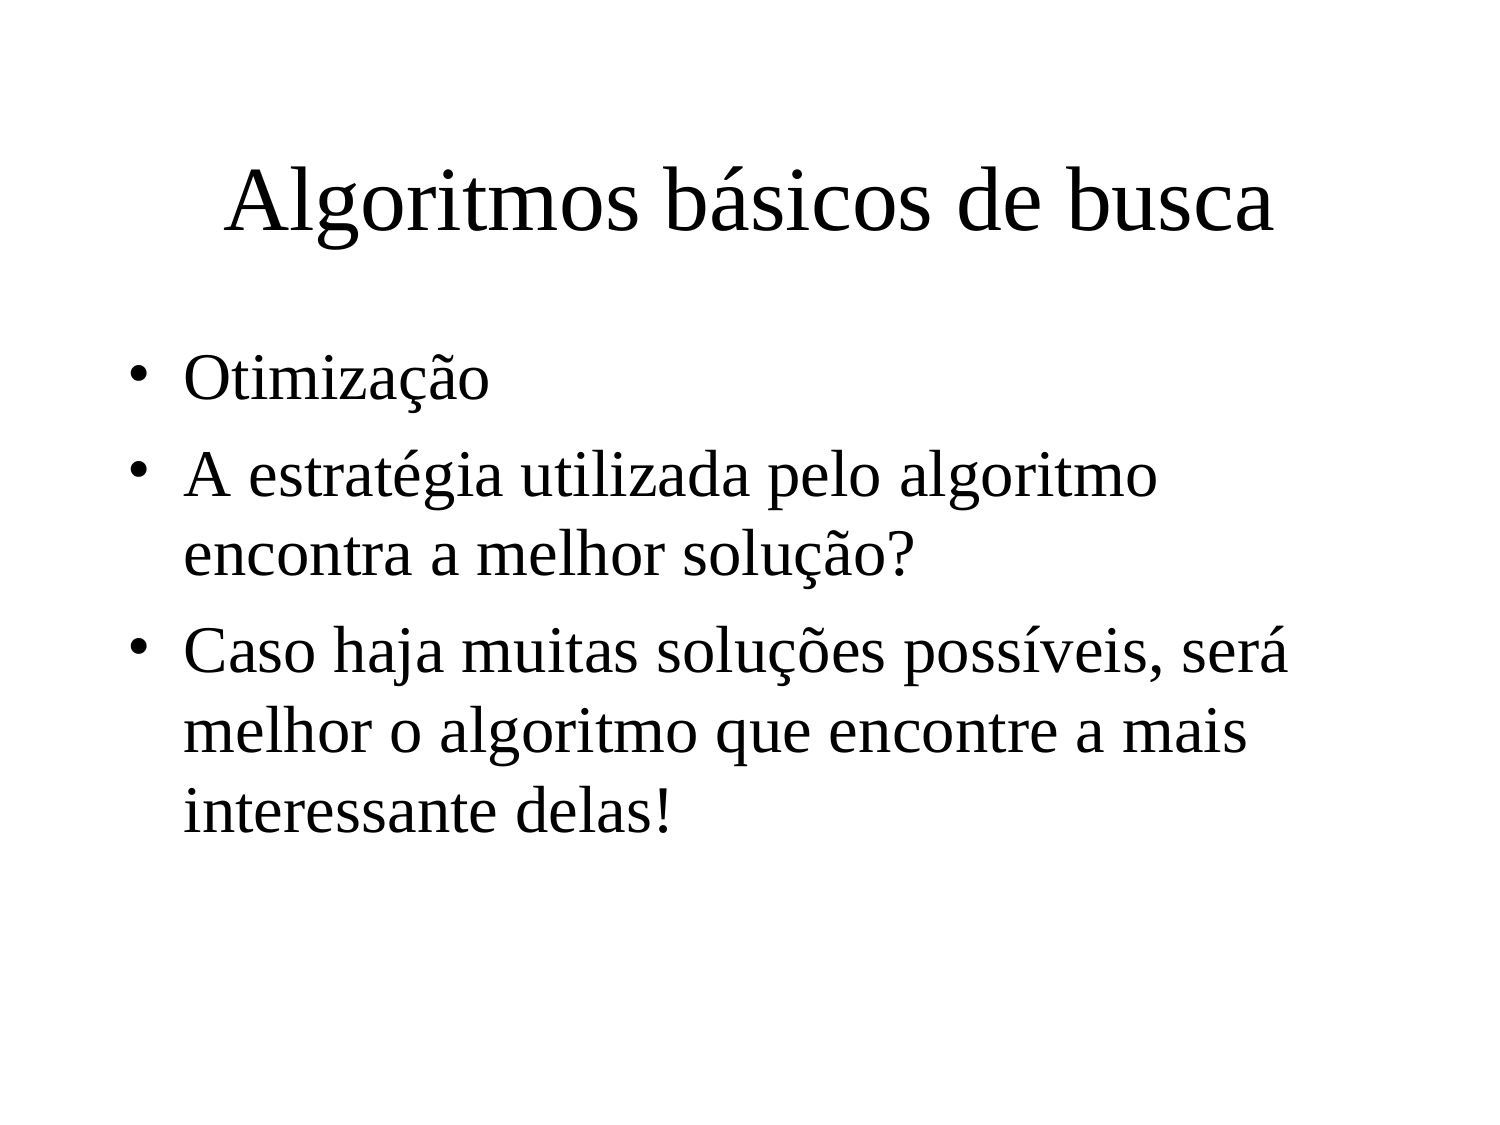

# Algoritmos básicos de busca
Otimização
A estratégia utilizada pelo algoritmo encontra a melhor solução?
Caso haja muitas soluções possíveis, será melhor o algoritmo que encontre a mais interessante delas!